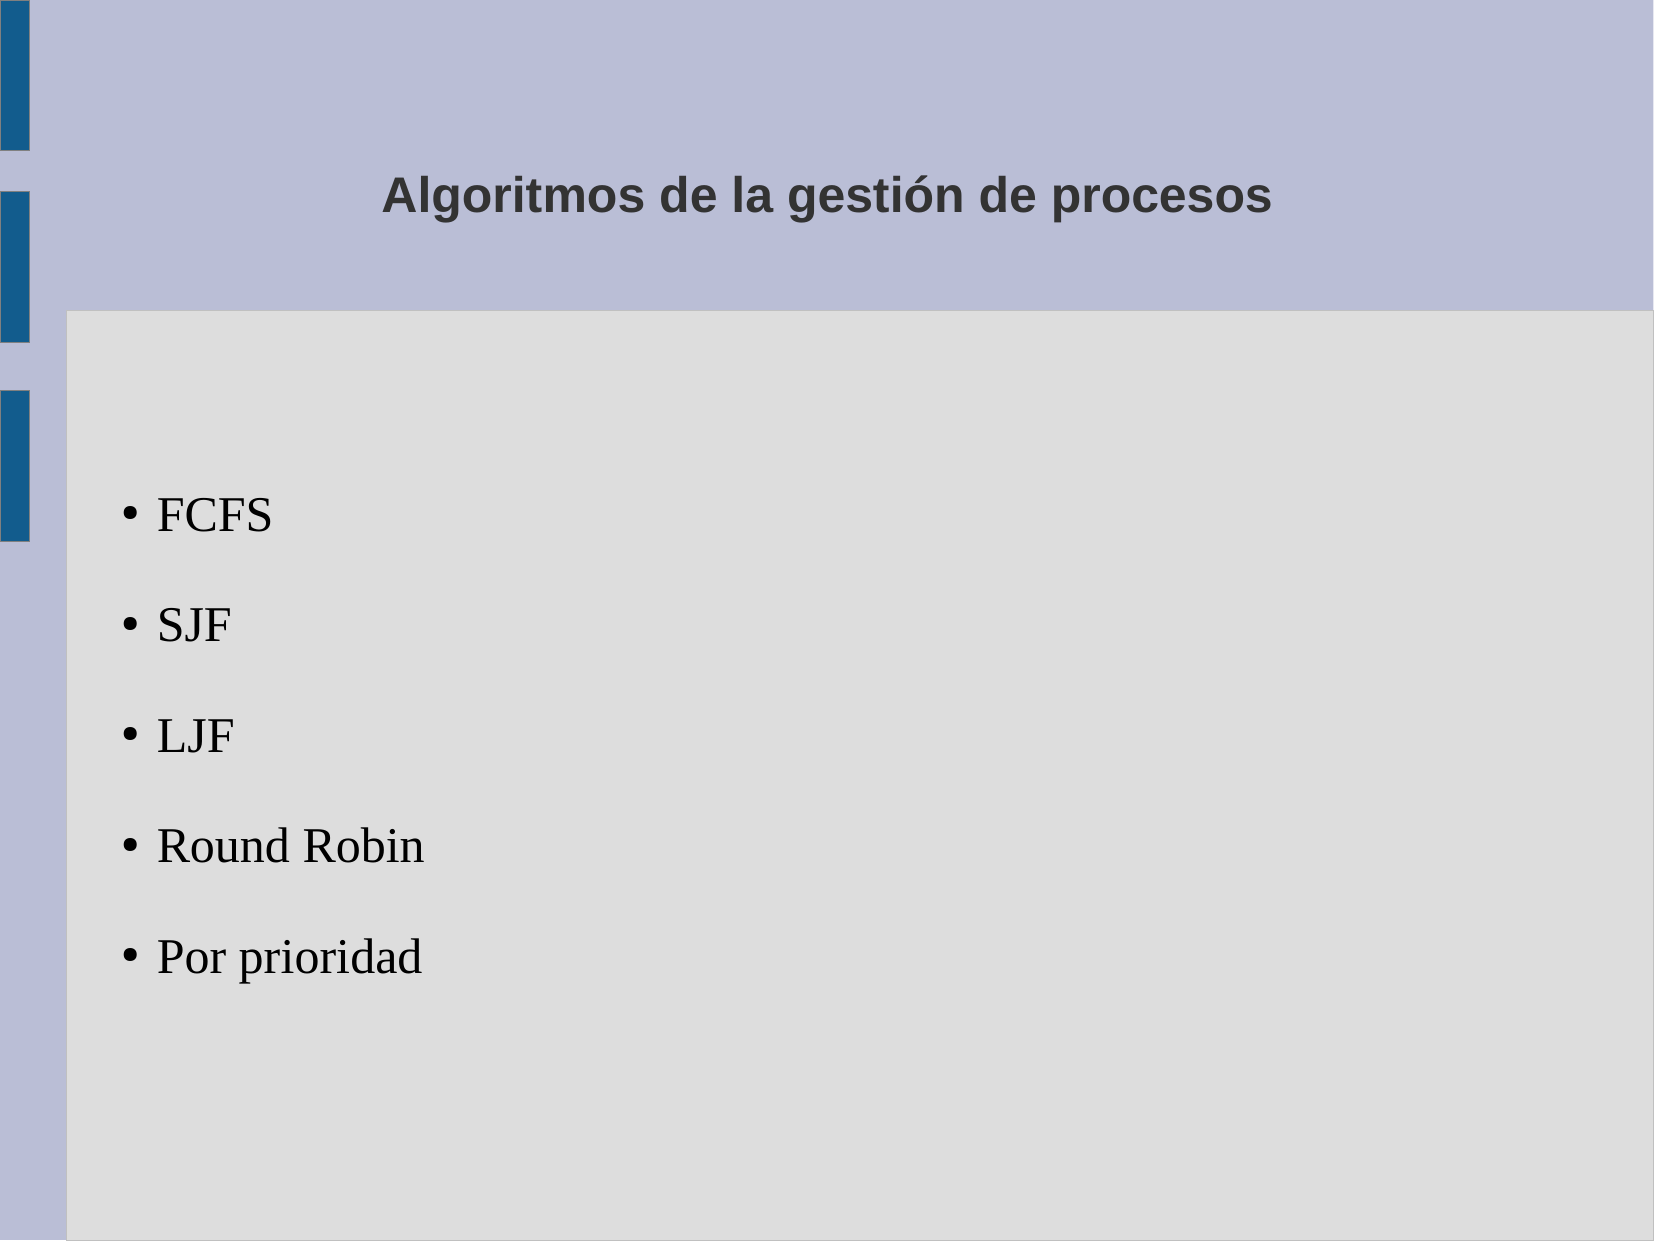

# Algoritmos de la gestión de procesos
FCFS
SJF
LJF
Round Robin
Por prioridad